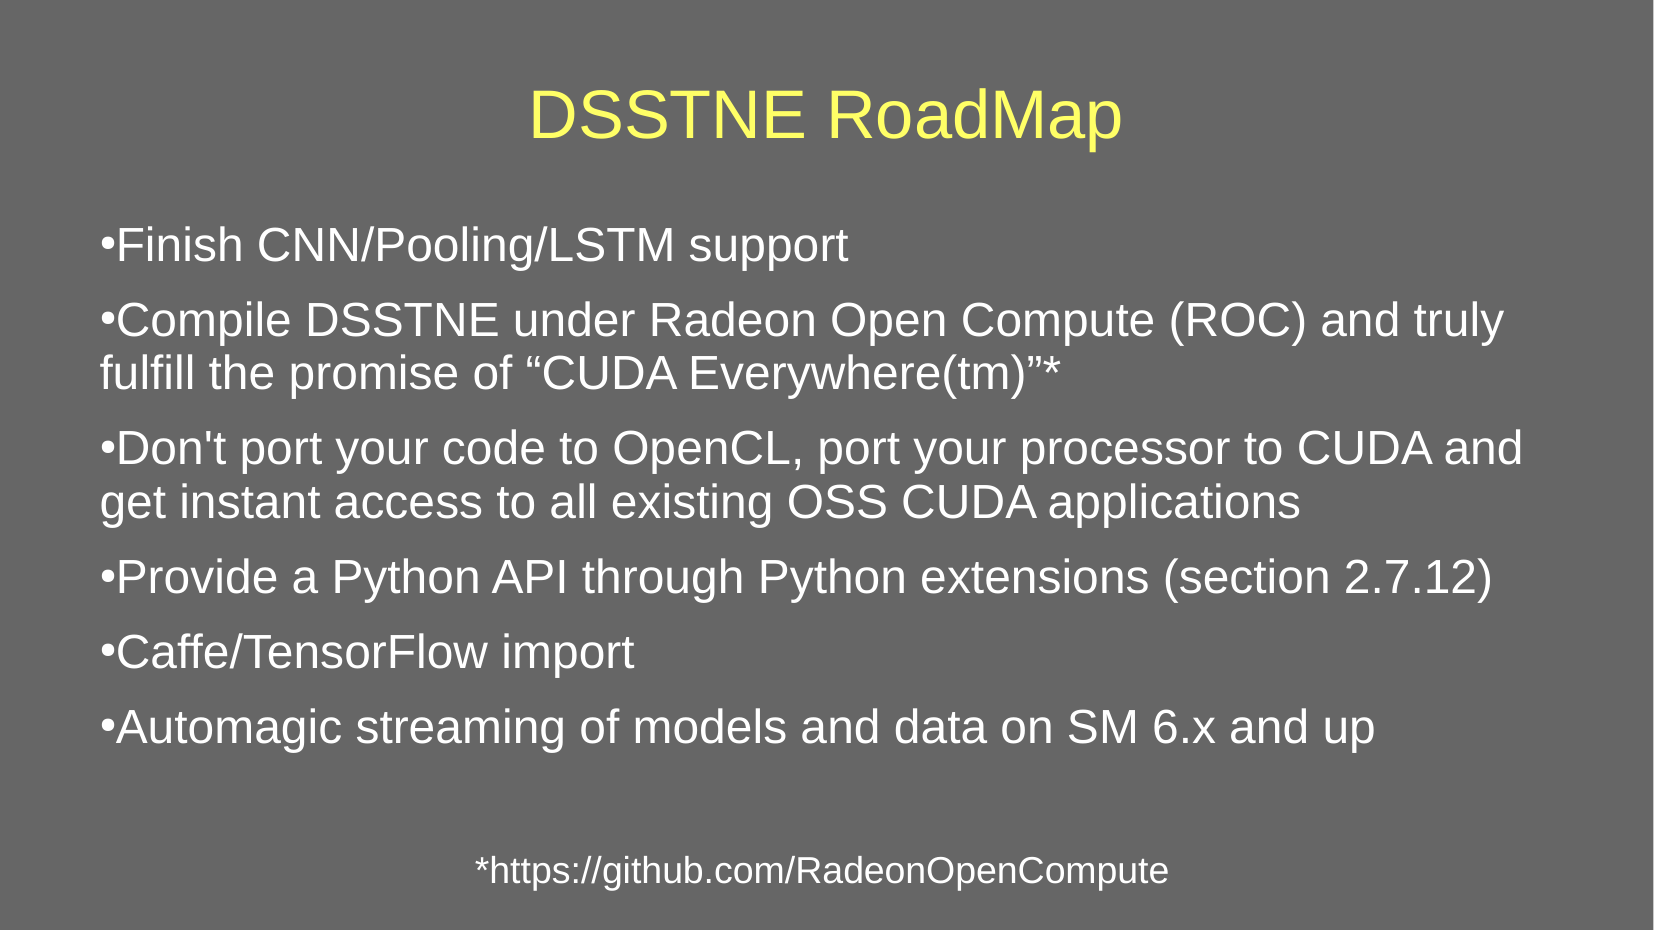

# DSSTNE RoadMap
Finish CNN/Pooling/LSTM support
Compile DSSTNE under Radeon Open Compute (ROC) and truly fulfill the promise of “CUDA Everywhere(tm)”*
Don't port your code to OpenCL, port your processor to CUDA and get instant access to all existing OSS CUDA applications
Provide a Python API through Python extensions (section 2.7.12)
Caffe/TensorFlow import
Automagic streaming of models and data on SM 6.x and up
*https://github.com/RadeonOpenCompute